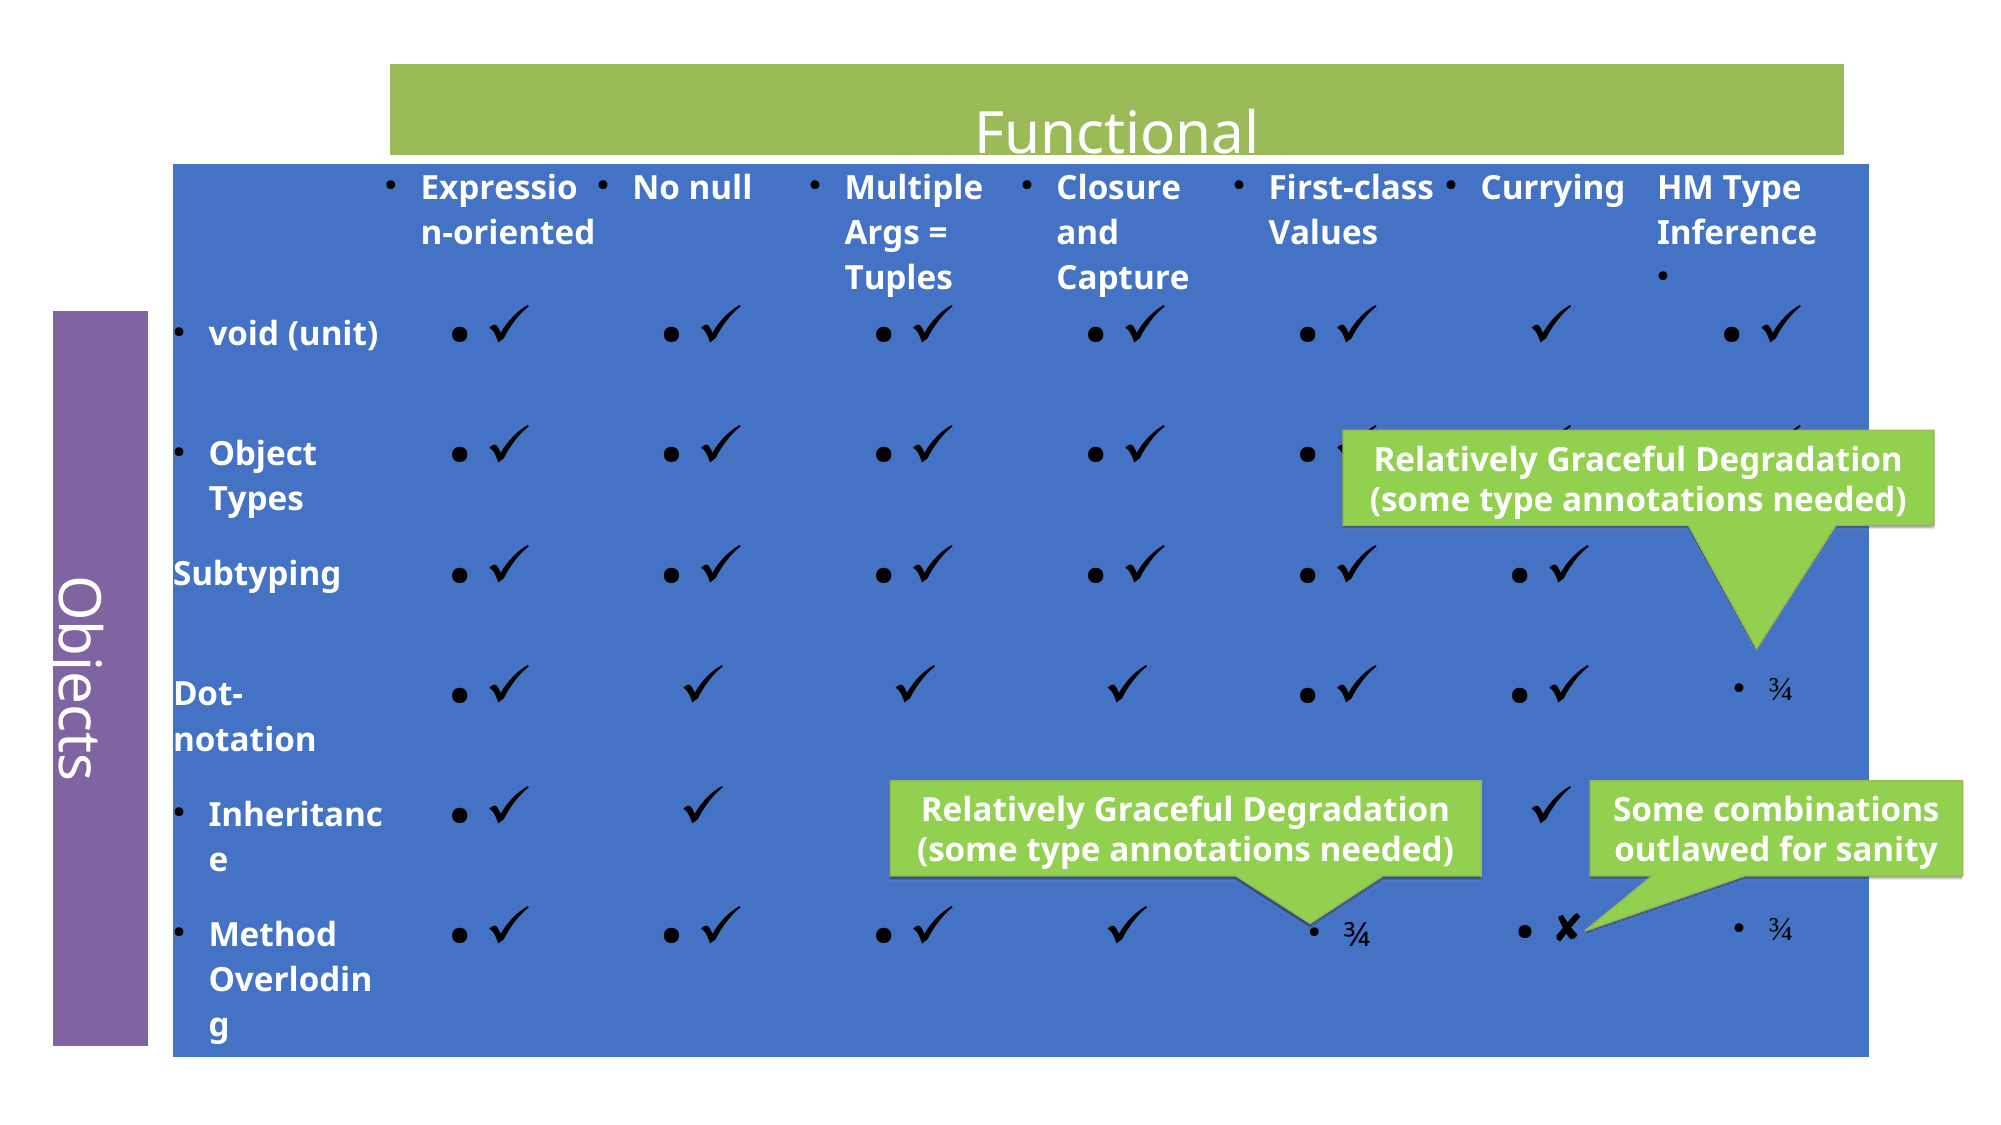

Functional
| | Expression-oriented | No null | Multiple Args = Tuples | Closure and Capture | First-class Values | Currying | HM Type Inference |
| --- | --- | --- | --- | --- | --- | --- | --- |
| void (unit) |  |  |  |  |  |  |  |
| Object Types |  |  |  |  |  |  |  |
| Subtyping |  |  |  |  |  |  |  |
| Dot-notation |  |  |  |  |  |  | ¾ |
| Inheritance |  |  |  |  |  |  | ¾ |
| Method Overloding |  |  |  |  | ¾ |  | ¾ |
Objects
Relatively Graceful Degradation
(some type annotations needed)
Relatively Graceful Degradation
(some type annotations needed)
Some combinations outlawed for sanity